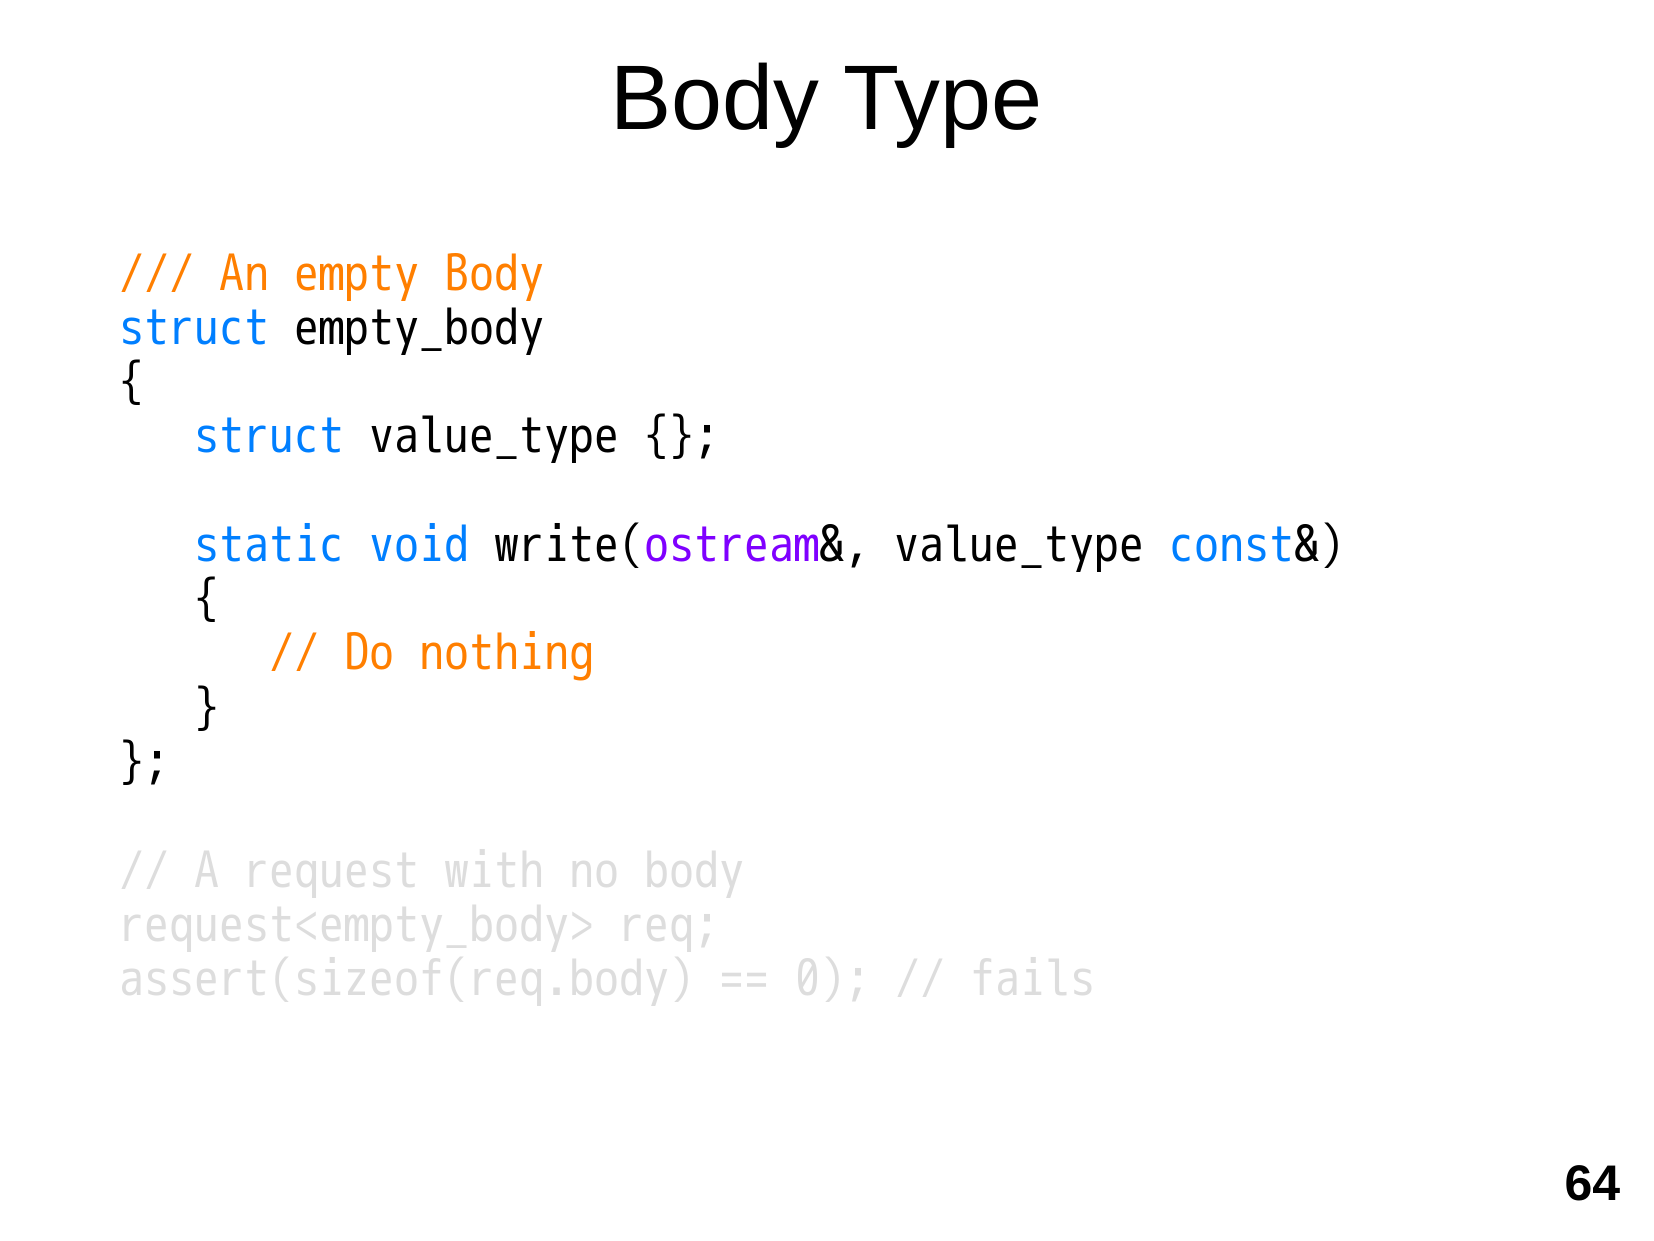

# Body Type
/// An empty Body
struct empty_body
{
	struct value_type {};
	static void write(ostream&, value_type const&)
	{
		// Do nothing
	}
};
// A request with no body
request<empty_body> req;
assert(sizeof(req.body) == 0); // fails
64